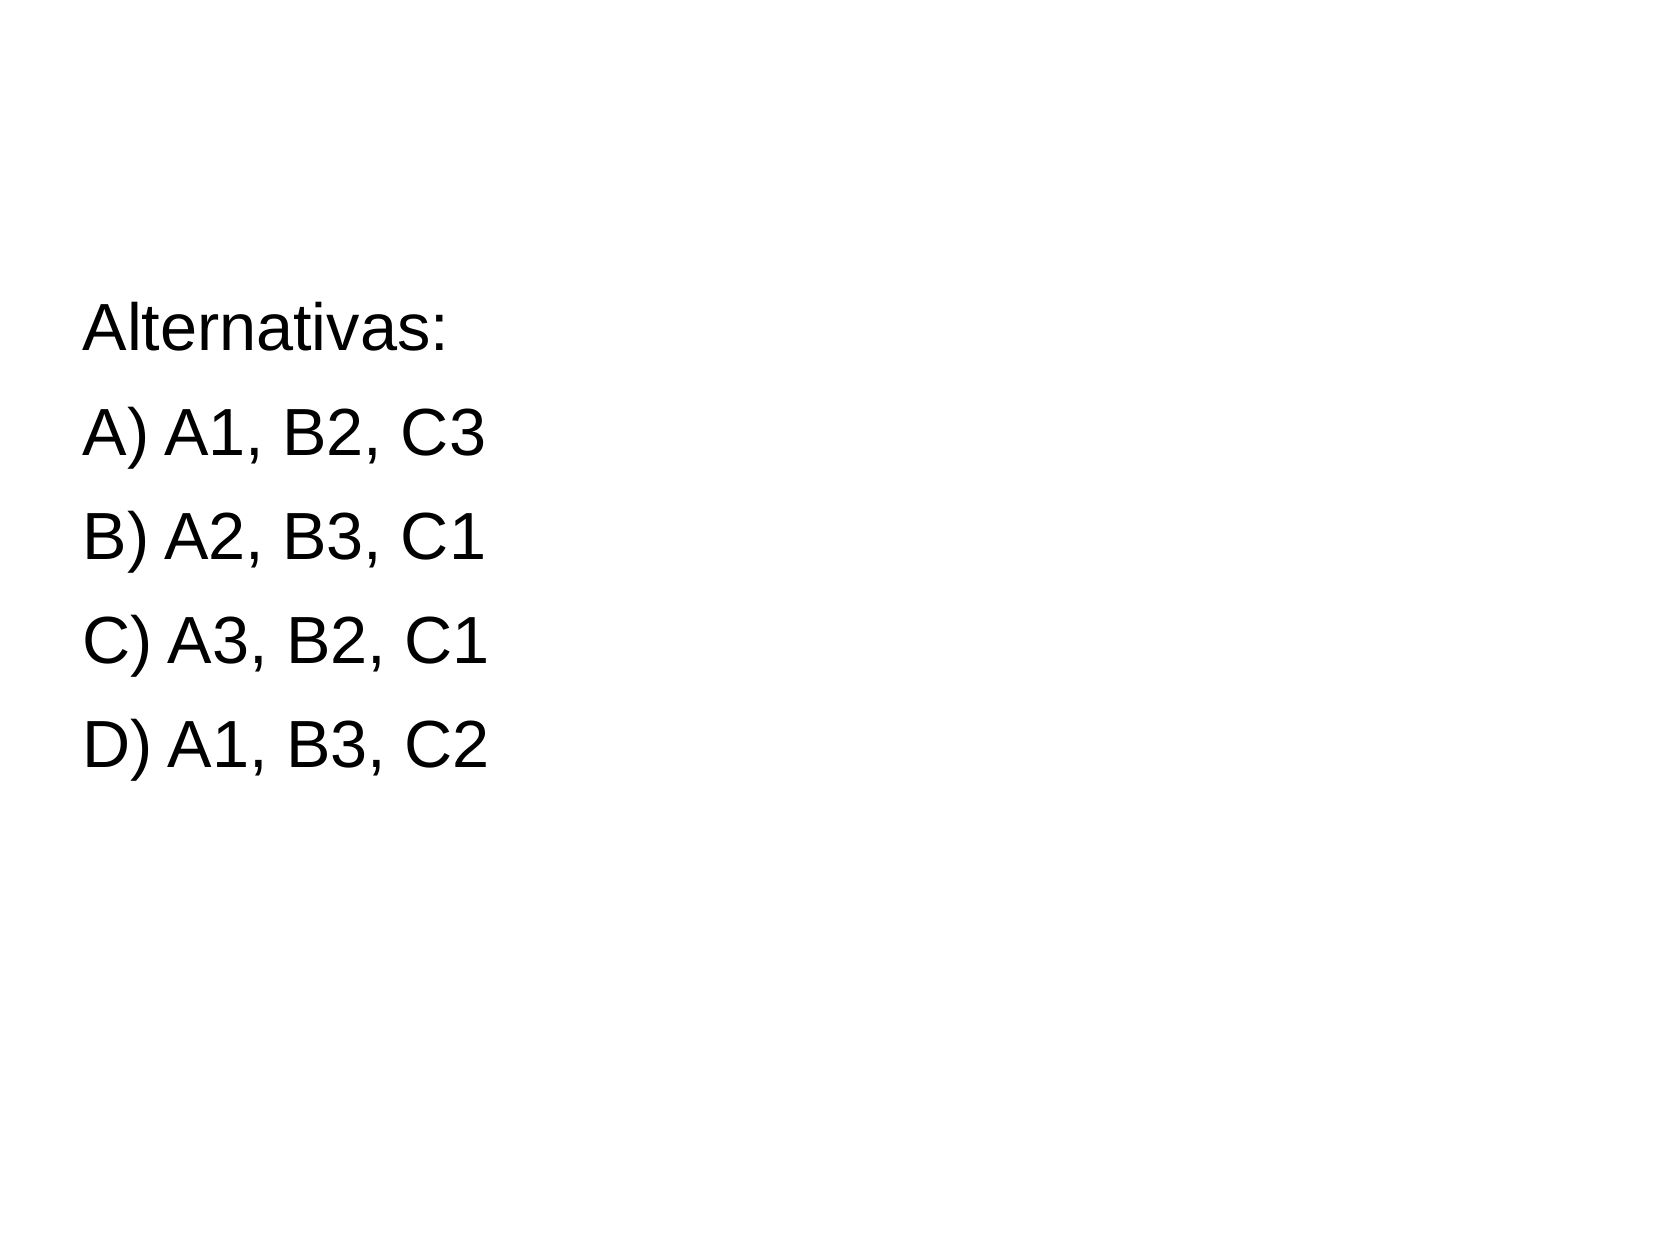

#
Alternativas:
A) A1, B2, C3
B) A2, B3, C1
C) A3, B2, C1
D) A1, B3, C2